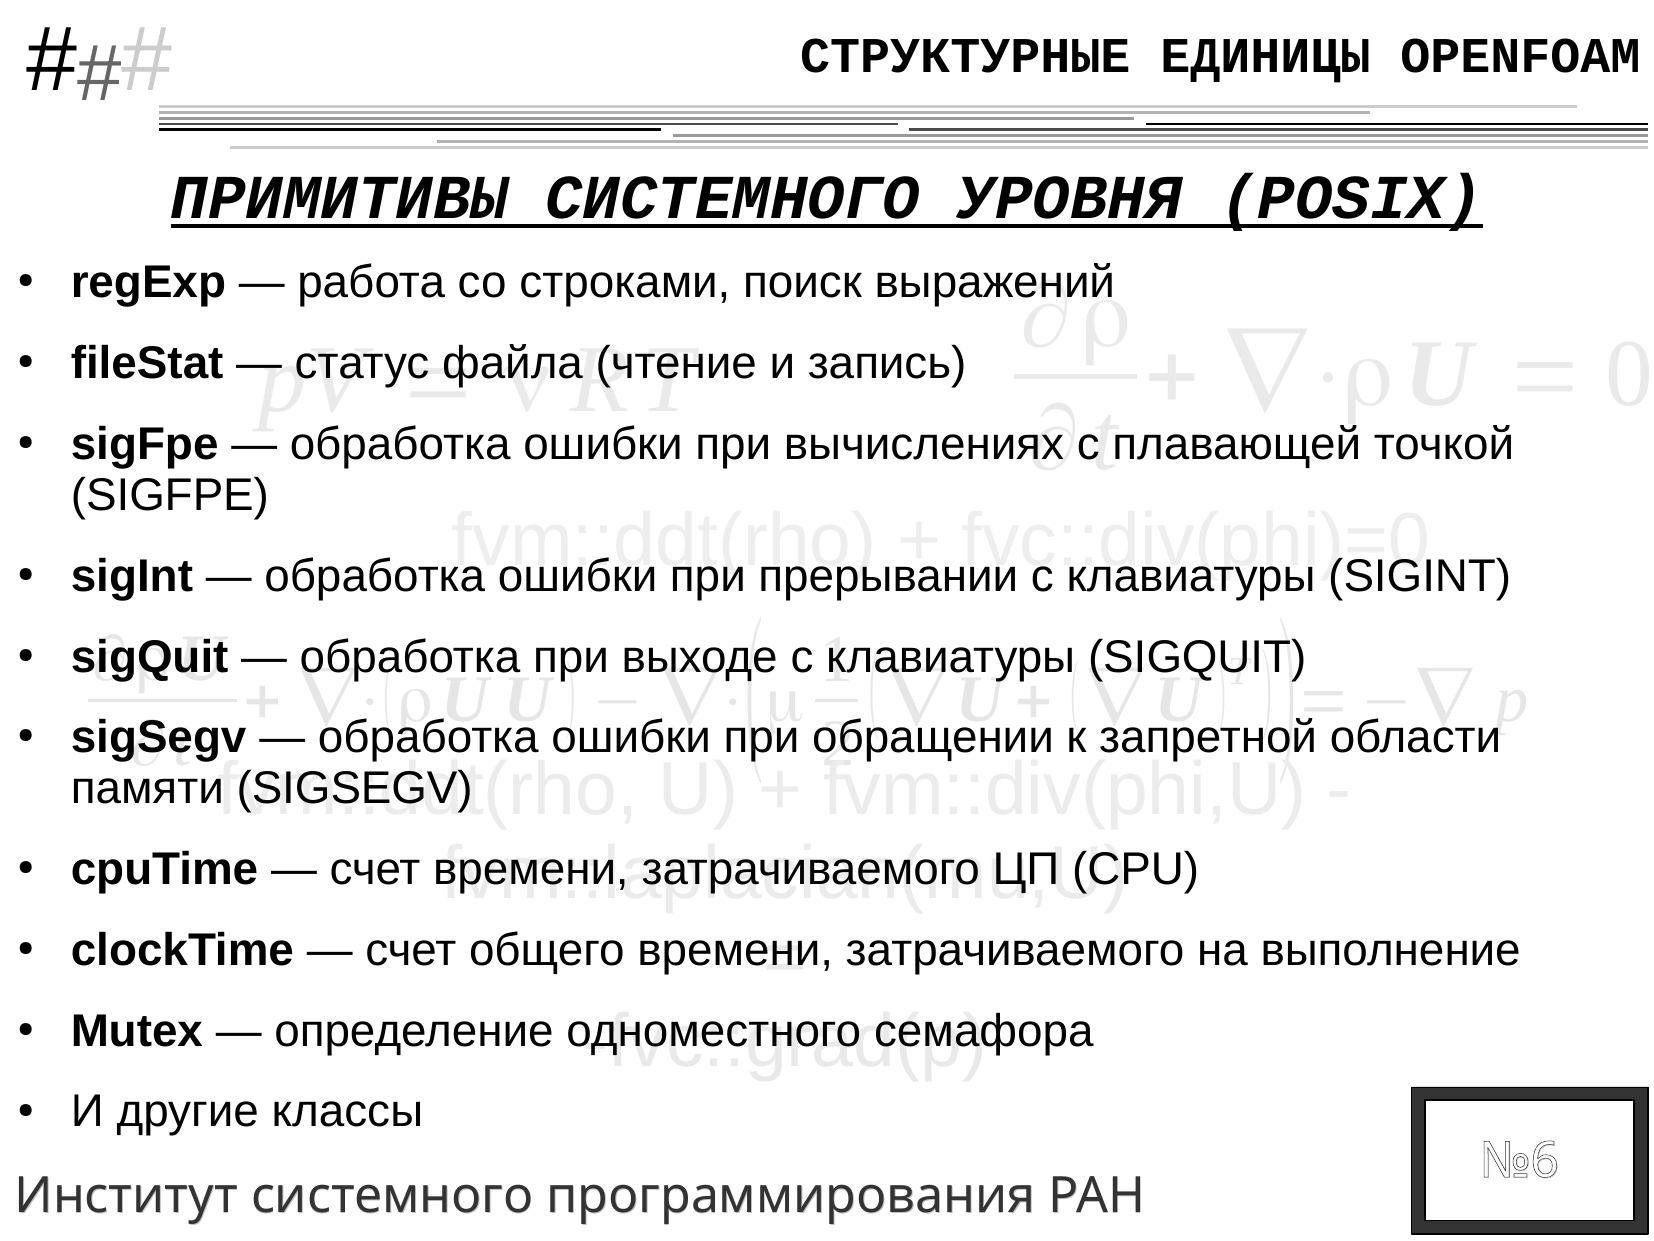

# ПРИМИТИВЫ СИСТЕМНОГО УРОВНЯ (POSIX)
regExp — работа со строками, поиск выражений
fileStat — статус файла (чтение и запись)
sigFpe — обработка ошибки при вычислениях с плавающей точкой (SIGFPE)
sigInt — обработка ошибки при прерывании с клавиатуры (SIGINT)
sigQuit — обработка при выходе с клавиатуры (SIGQUIT)
sigSegv — обработка ошибки при обращении к запретной области памяти (SIGSEGV)
cpuTime — счет времени, затрачиваемого ЦП (CPU)
clockTime — счет общего времени, затрачиваемого на выполнение
Mutex — определение одноместного семафора
И другие классы